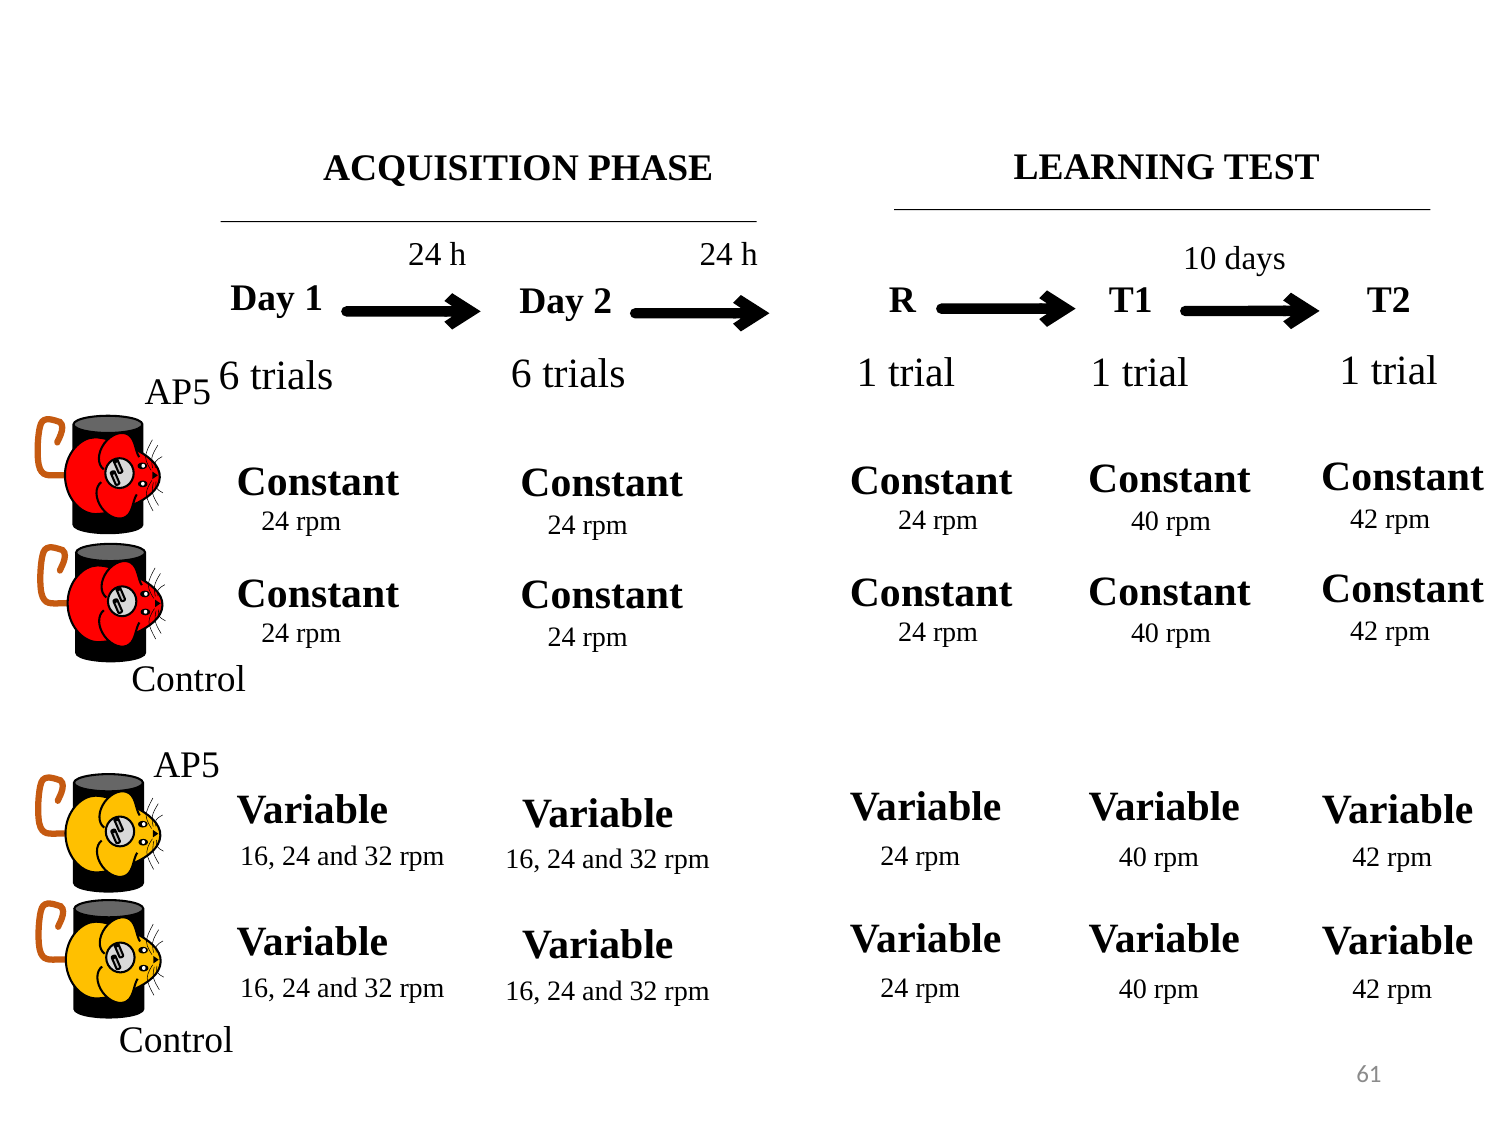

LEARNING TEST
ACQUISITION PHASE
 24 h
 24 h
 10 days
Day 1
T1
R
T2
Day 2
 1 trial
 1 trial
 1 trial
 6 trials
 6 trials
AP5
 Constant
 Constant
 Constant
 Constant
 Constant
42 rpm
24 rpm
40 rpm
24 rpm
24 rpm
 Constant
 Constant
 Constant
 Constant
 Constant
42 rpm
24 rpm
40 rpm
24 rpm
24 rpm
Control
AP5
 Variable
 Variable
 Variable
 Variable
 Variable
16, 24 and 32 rpm
24 rpm
40 rpm
42 rpm
16, 24 and 32 rpm
 Variable
 Variable
 Variable
 Variable
 Variable
16, 24 and 32 rpm
24 rpm
40 rpm
42 rpm
16, 24 and 32 rpm
Control
61